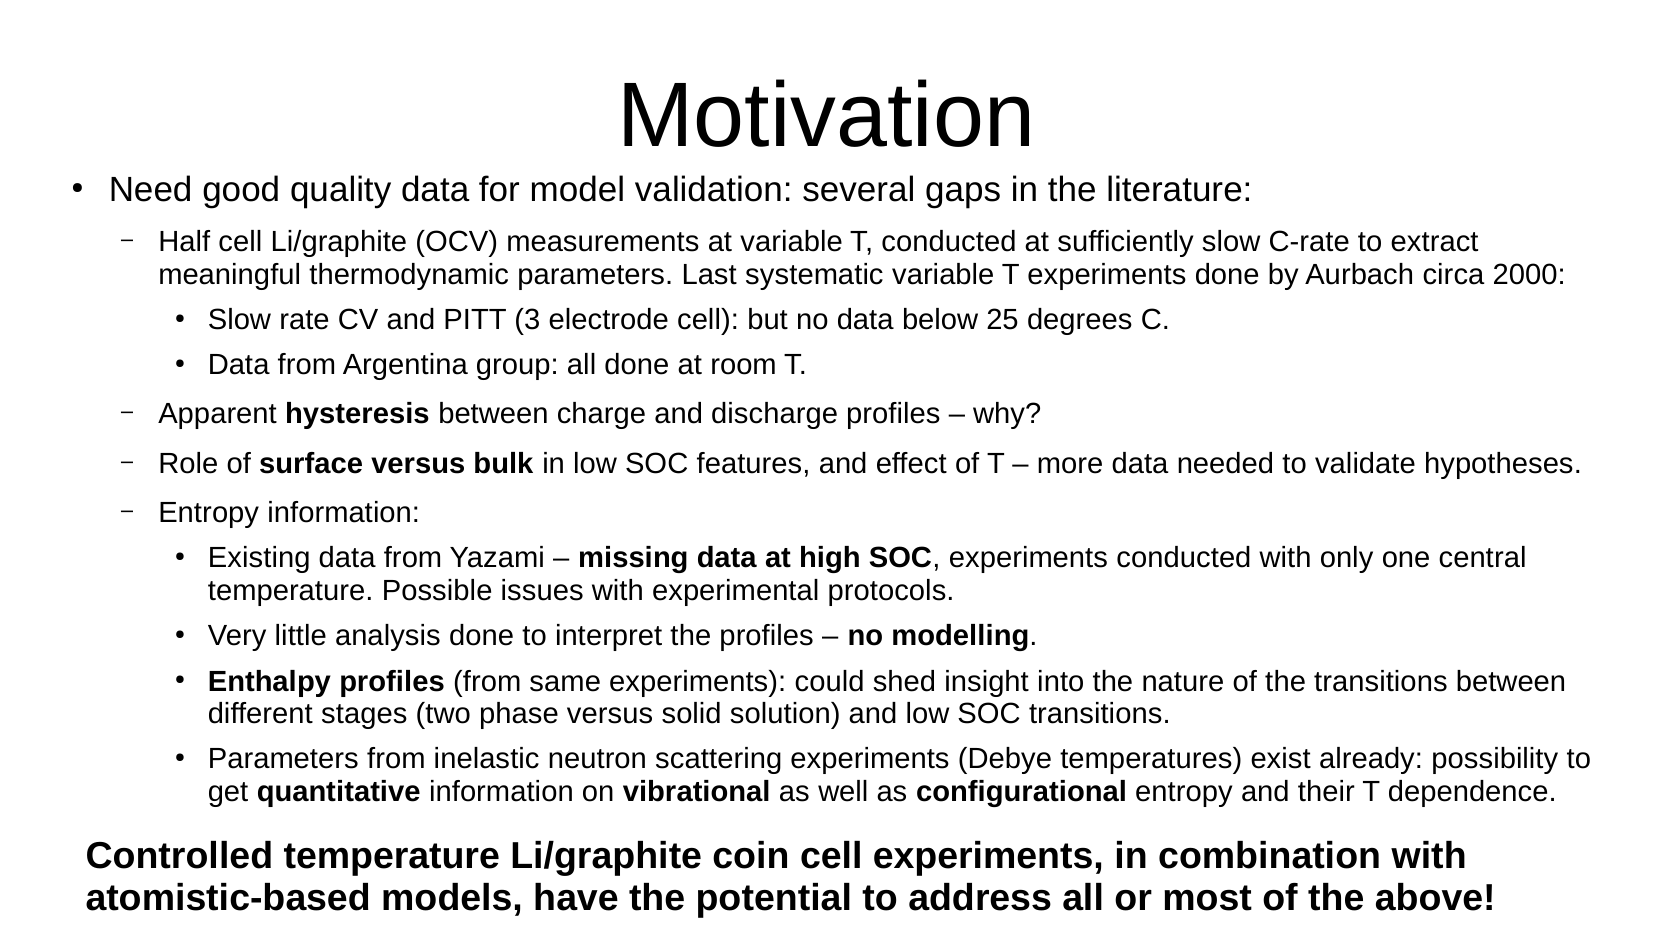

# Motivation
Need good quality data for model validation: several gaps in the literature:
Half cell Li/graphite (OCV) measurements at variable T, conducted at sufficiently slow C-rate to extract meaningful thermodynamic parameters. Last systematic variable T experiments done by Aurbach circa 2000:
Slow rate CV and PITT (3 electrode cell): but no data below 25 degrees C.
Data from Argentina group: all done at room T.
Apparent hysteresis between charge and discharge profiles – why?
Role of surface versus bulk in low SOC features, and effect of T – more data needed to validate hypotheses.
Entropy information:
Existing data from Yazami – missing data at high SOC, experiments conducted with only one central temperature. Possible issues with experimental protocols.
Very little analysis done to interpret the profiles – no modelling.
Enthalpy profiles (from same experiments): could shed insight into the nature of the transitions between different stages (two phase versus solid solution) and low SOC transitions.
Parameters from inelastic neutron scattering experiments (Debye temperatures) exist already: possibility to get quantitative information on vibrational as well as configurational entropy and their T dependence.
Controlled temperature Li/graphite coin cell experiments, in combination with atomistic-based models, have the potential to address all or most of the above!